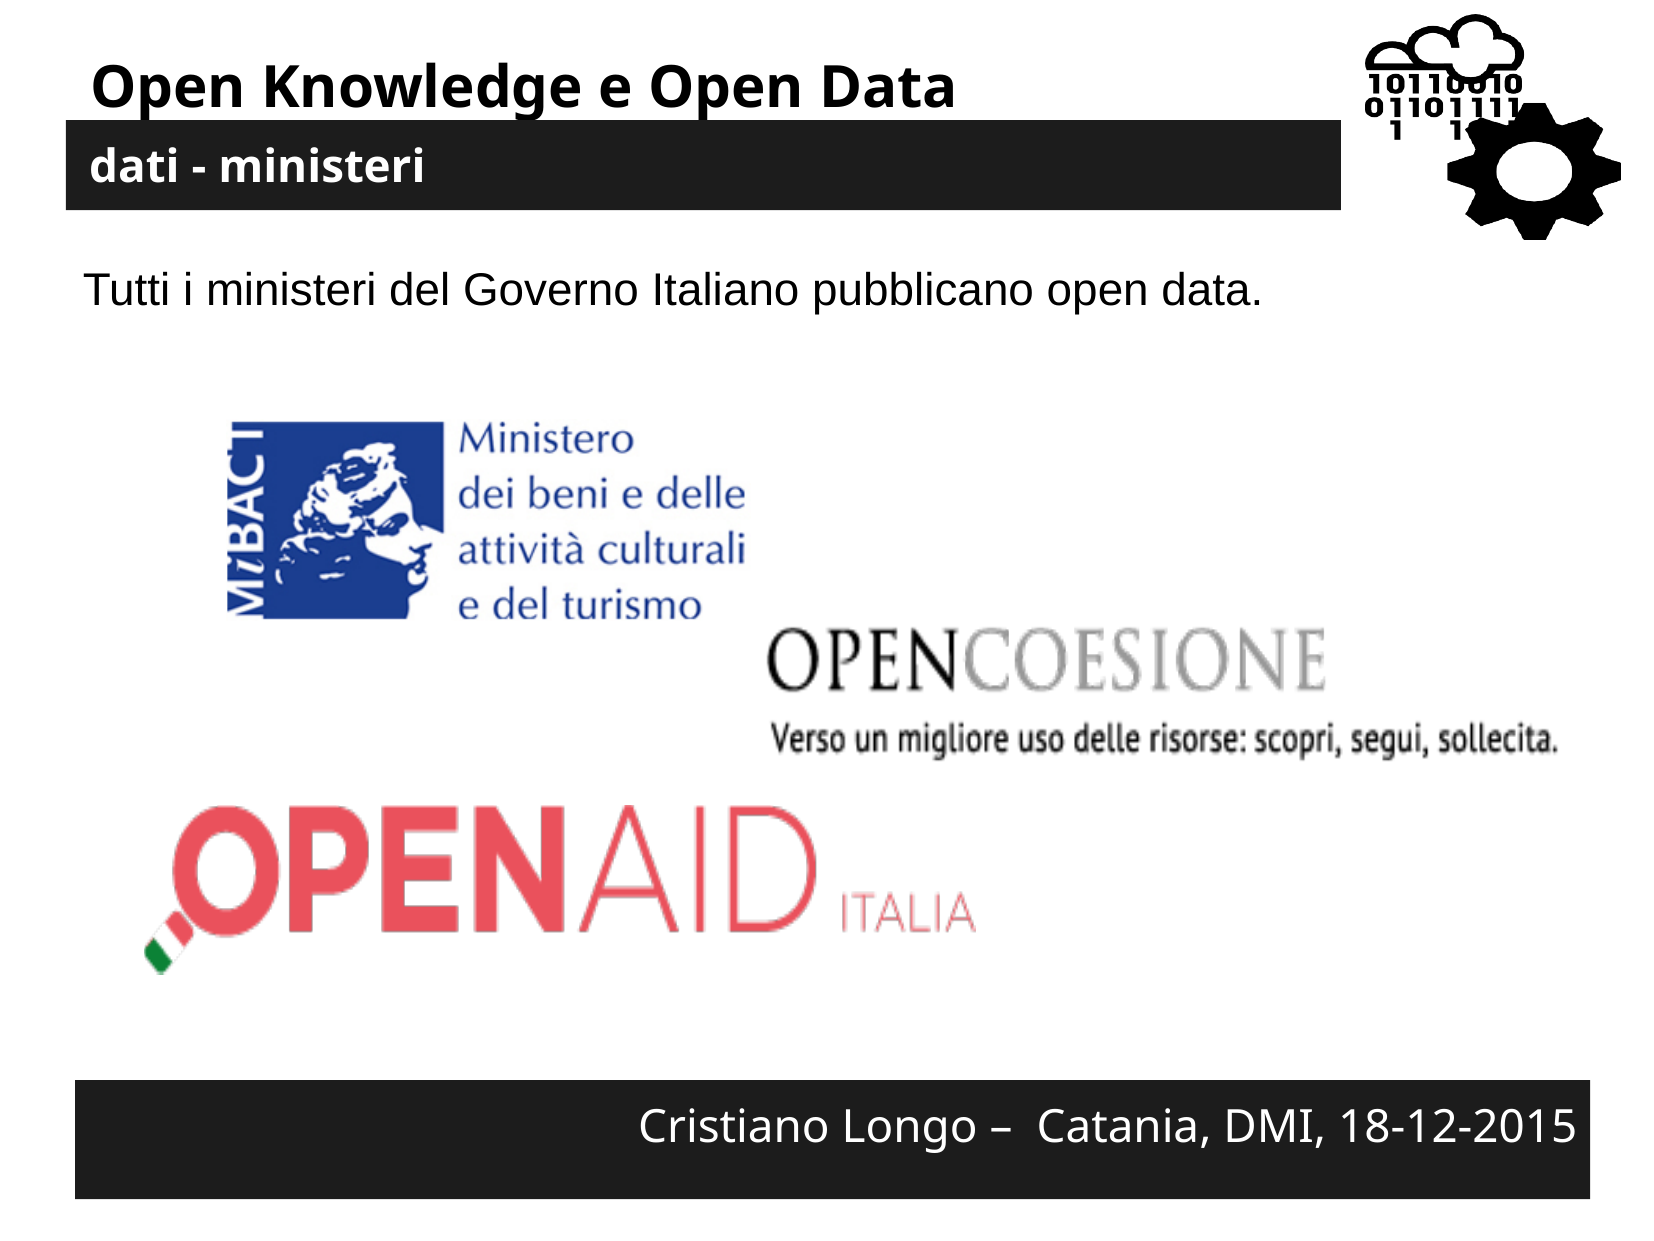

# Open Knowledge e Open Data
 dati - ministeri
Tutti i ministeri del Governo Italiano pubblicano open data.
 Cristiano Longo – Catania, DMI, 18-12-2015